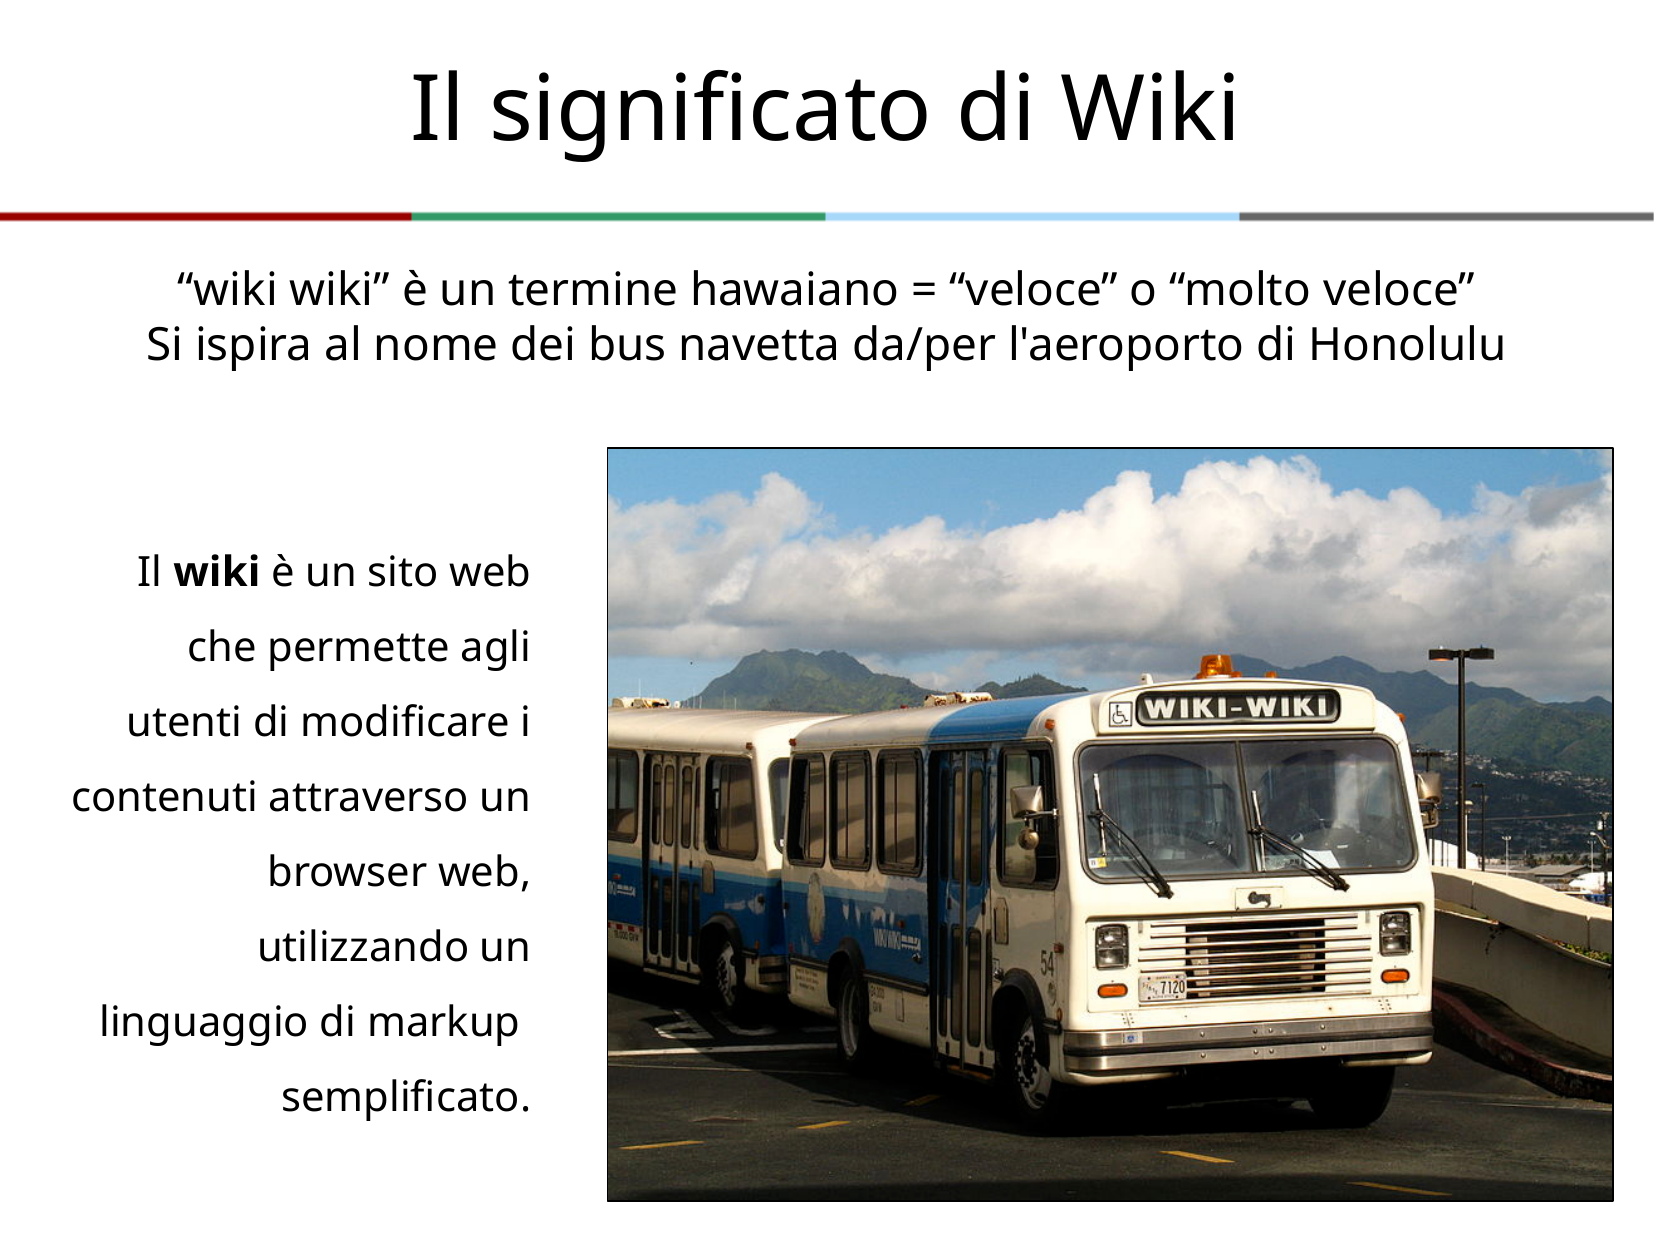

Il significato di Wiki
“wiki wiki” è un termine hawaiano = “veloce” o “molto veloce”
Si ispira al nome dei bus navetta da/per l'aeroporto di Honolulu
Il wiki è un sito web che permette agli utenti di modificare i contenuti attraverso un browser web, utilizzando un linguaggio di markup
semplificato.